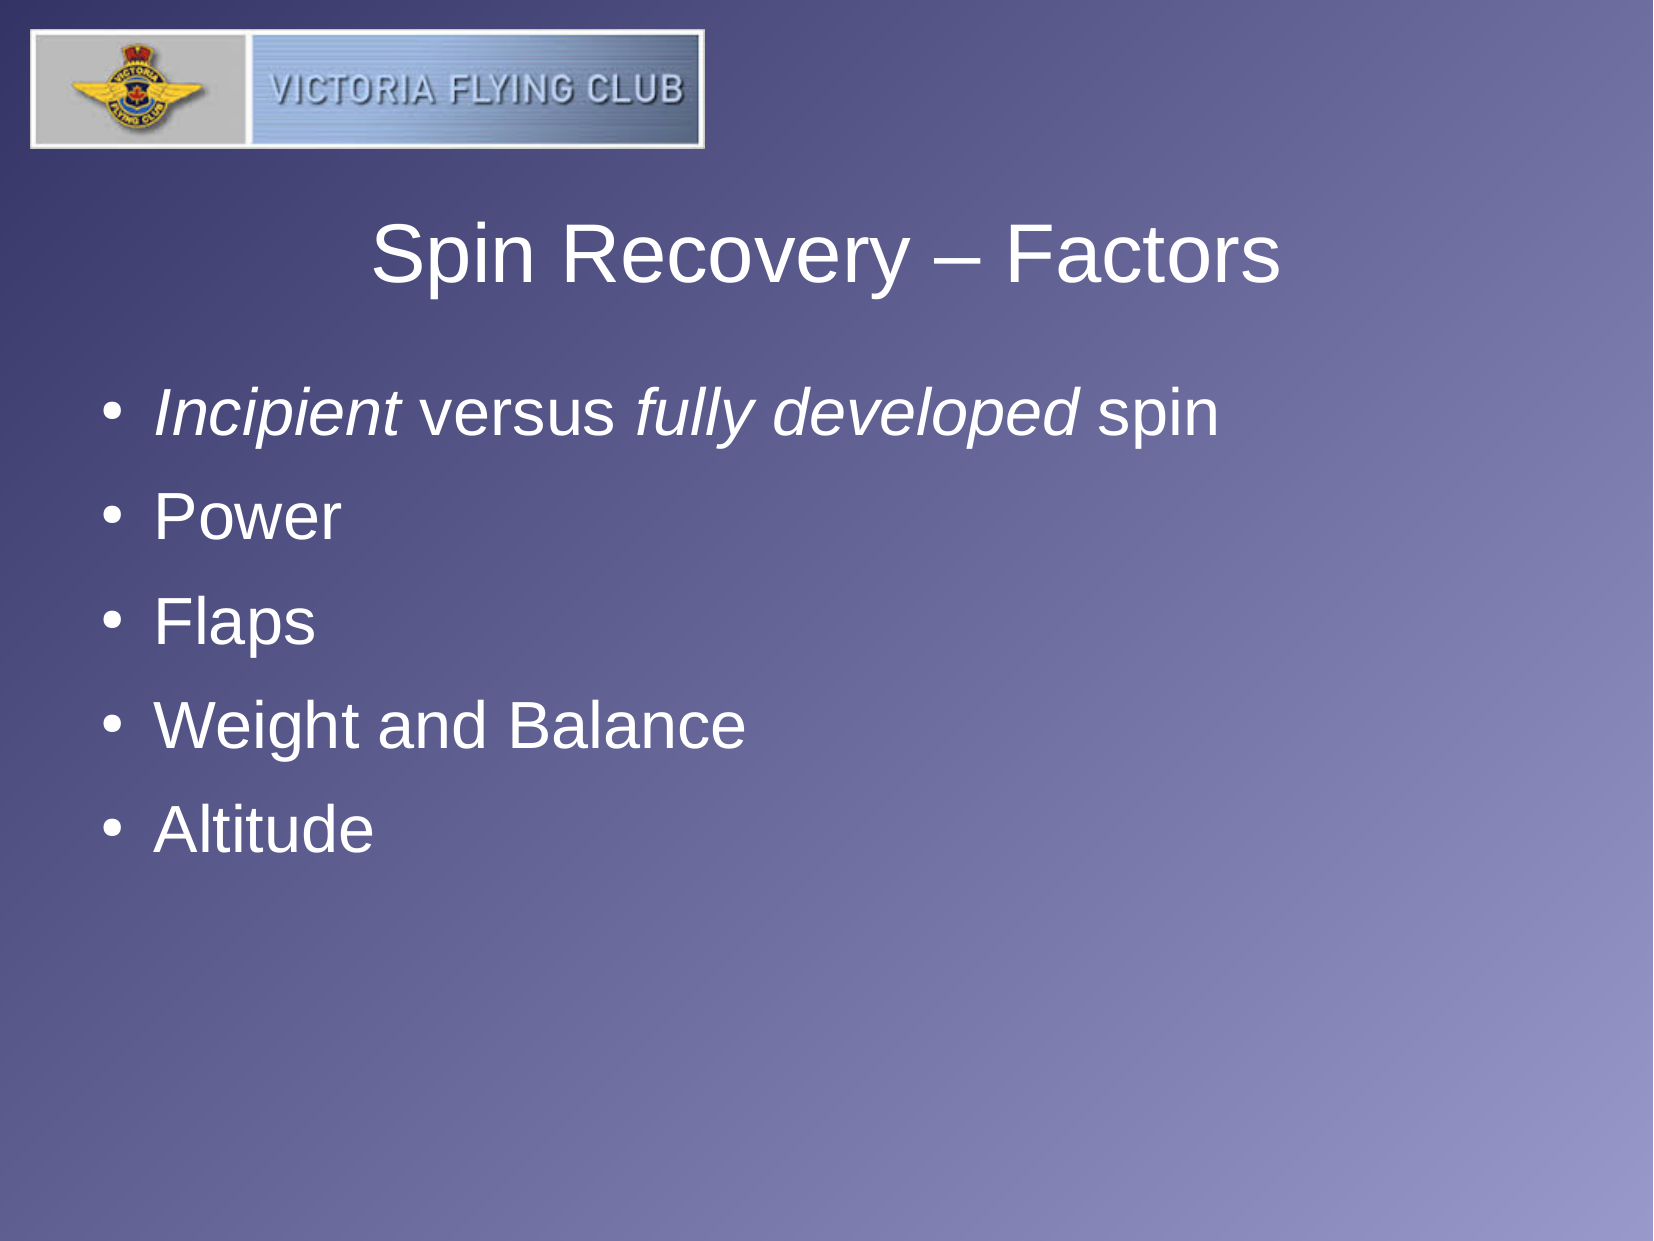

# Spin Recovery – Factors
Incipient versus fully developed spin
Power
Flaps
Weight and Balance
Altitude